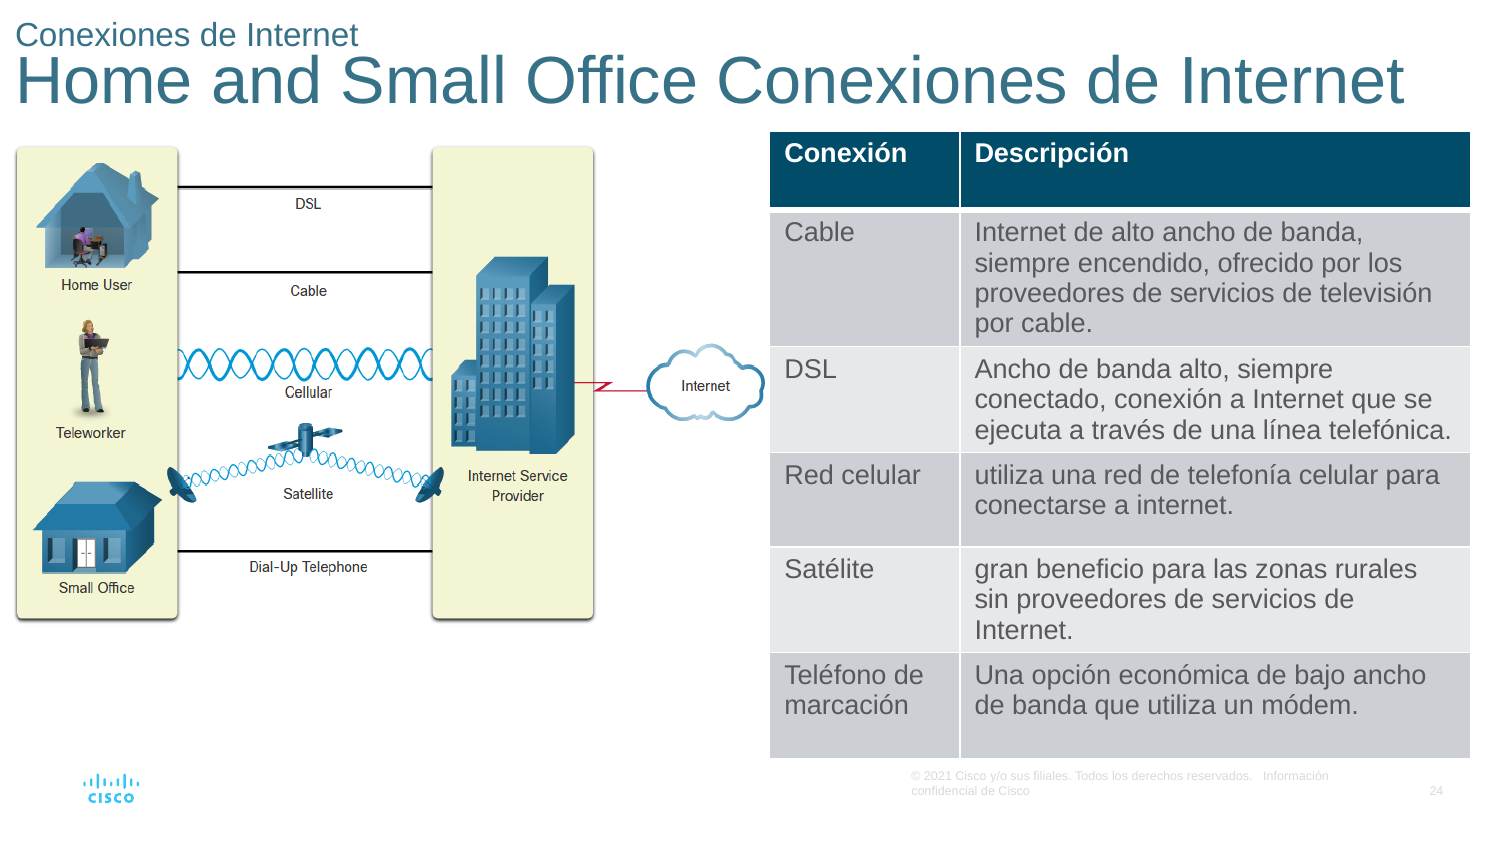

# Conexiones de Internet Home and Small Office Conexiones de Internet
| Conexión | Descripción |
| --- | --- |
| Cable | Internet de alto ancho de banda, siempre encendido, ofrecido por los proveedores de servicios de televisión por cable. |
| DSL | Ancho de banda alto, siempre conectado, conexión a Internet que se ejecuta a través de una línea telefónica. |
| Red celular | utiliza una red de telefonía celular para conectarse a internet. |
| Satélite | gran beneficio para las zonas rurales sin proveedores de servicios de Internet. |
| Teléfono de marcación | Una opción económica de bajo ancho de banda que utiliza un módem. |